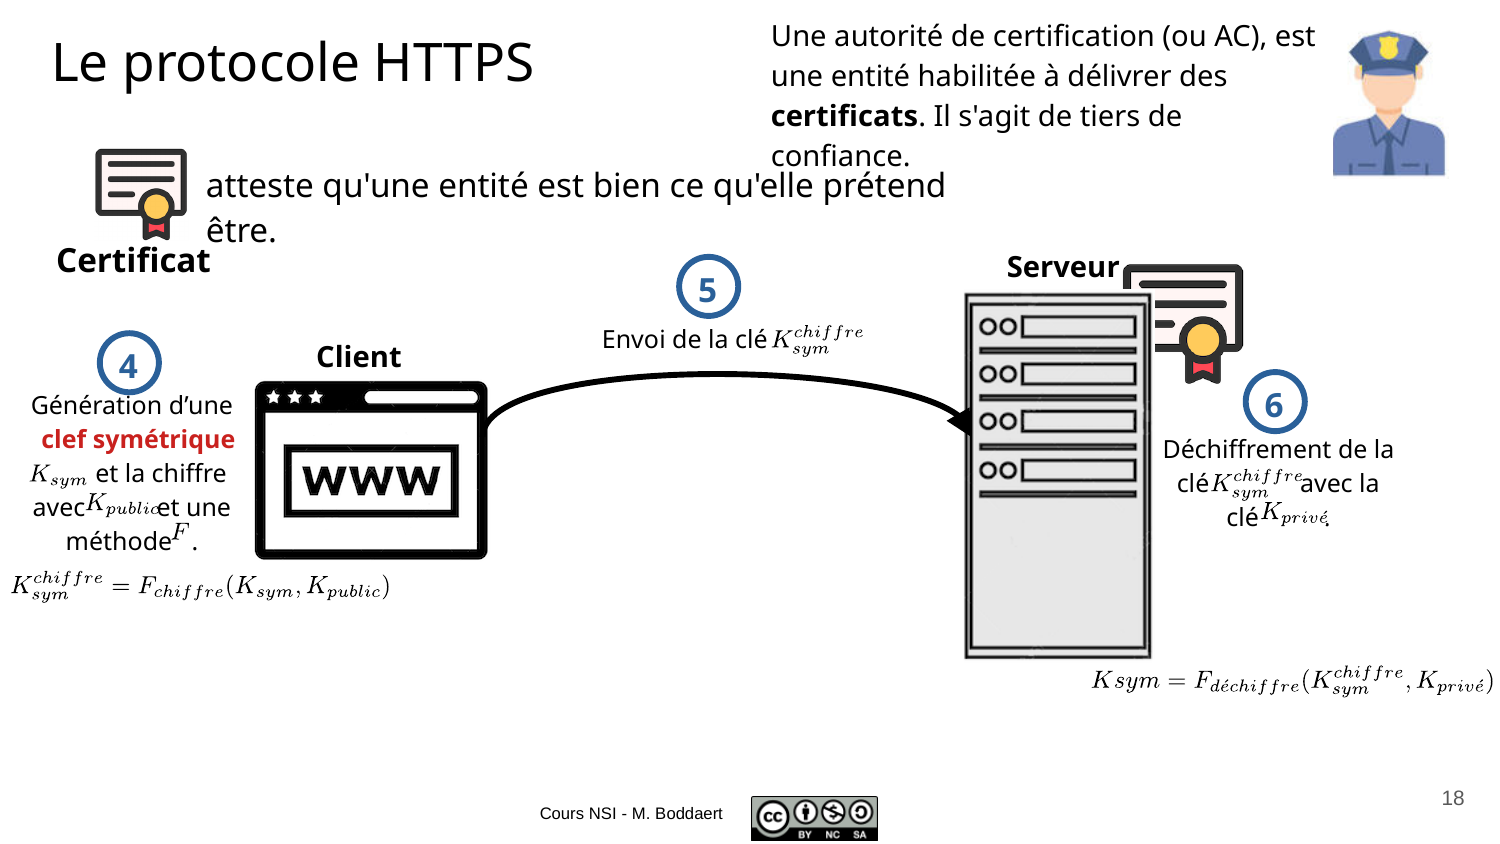

Une autorité de certification (ou AC), est une entité habilitée à délivrer des certificats. Il s'agit de tiers de confiance.
# Le protocole HTTPS
atteste qu'une entité est bien ce qu'elle prétend être.
Certificat
Serveur
5
Envoi de la clé
Client
4
6
Génération d’une
 clef symétrique et la chiffre avec et une méthode .
Déchiffrement de la clé avec la clé .